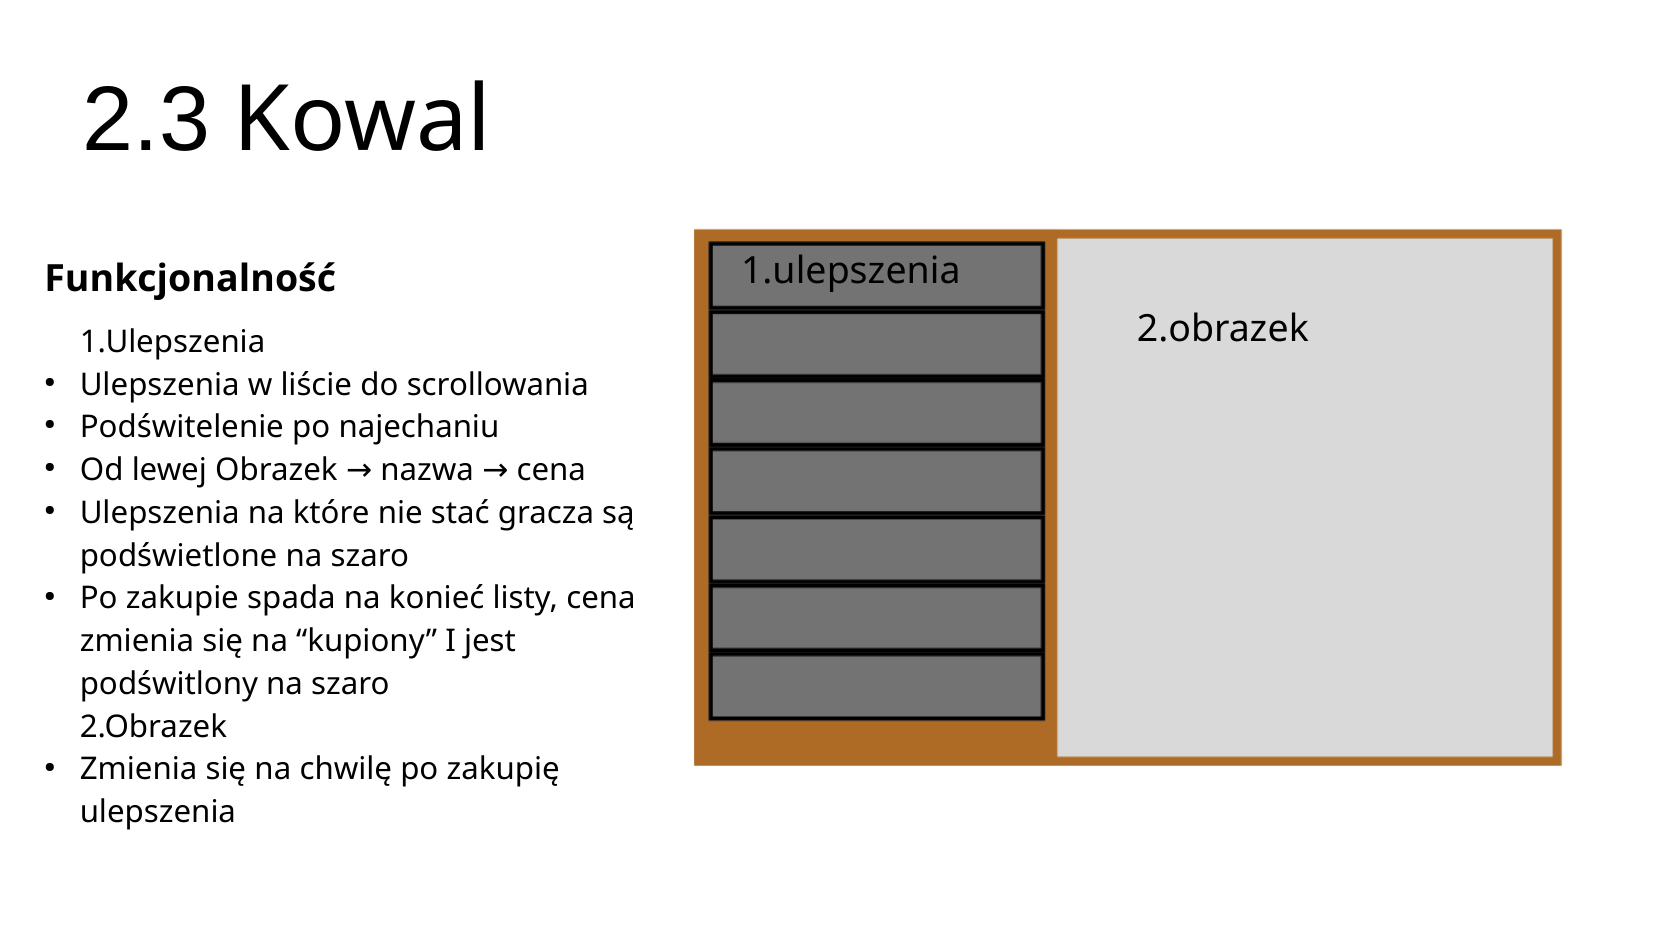

# 2.3 Kowal
1.ulepszenia
Funkcjonalność
2.obrazek
1.Ulepszenia
Ulepszenia w liście do scrollowania
Podświtelenie po najechaniu
Od lewej Obrazek → nazwa → cena
Ulepszenia na które nie stać gracza są podświetlone na szaro
Po zakupie spada na konieć listy, cena zmienia się na “kupiony” I jest podświtlony na szaro
2.Obrazek
Zmienia się na chwilę po zakupię ulepszenia